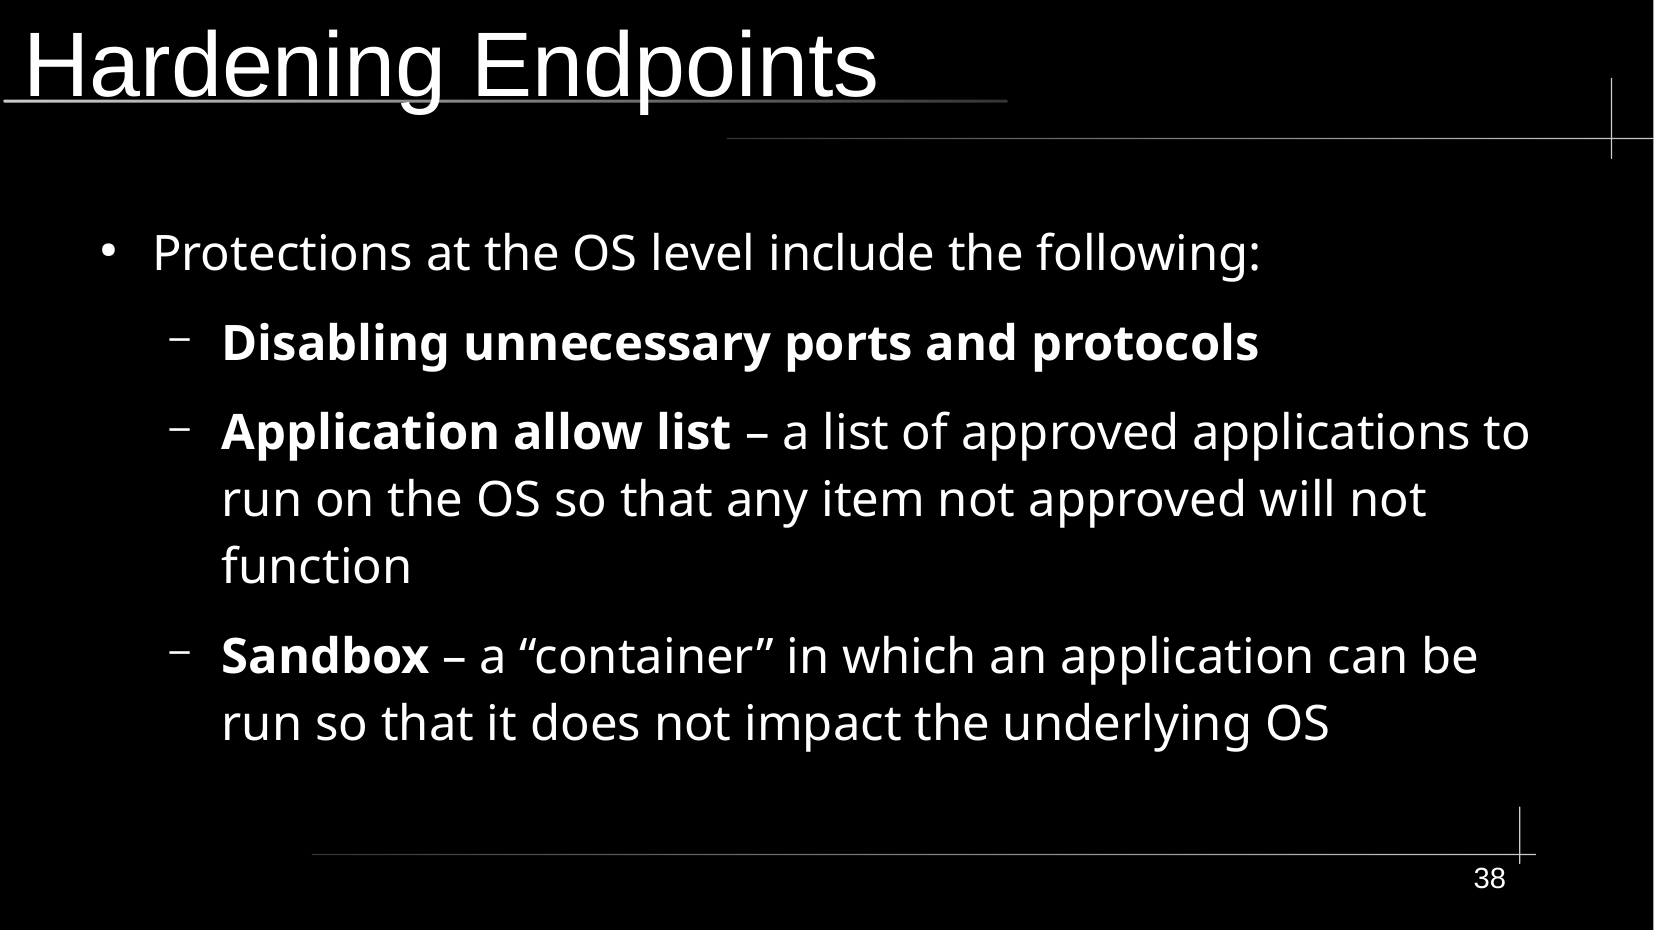

# Hardening Endpoints
Protections at the OS level include the following:
Disabling unnecessary ports and protocols
Application allow list – a list of approved applications to run on the OS so that any item not approved will not function
Sandbox – a “container” in which an application can be run so that it does not impact the underlying OS
38